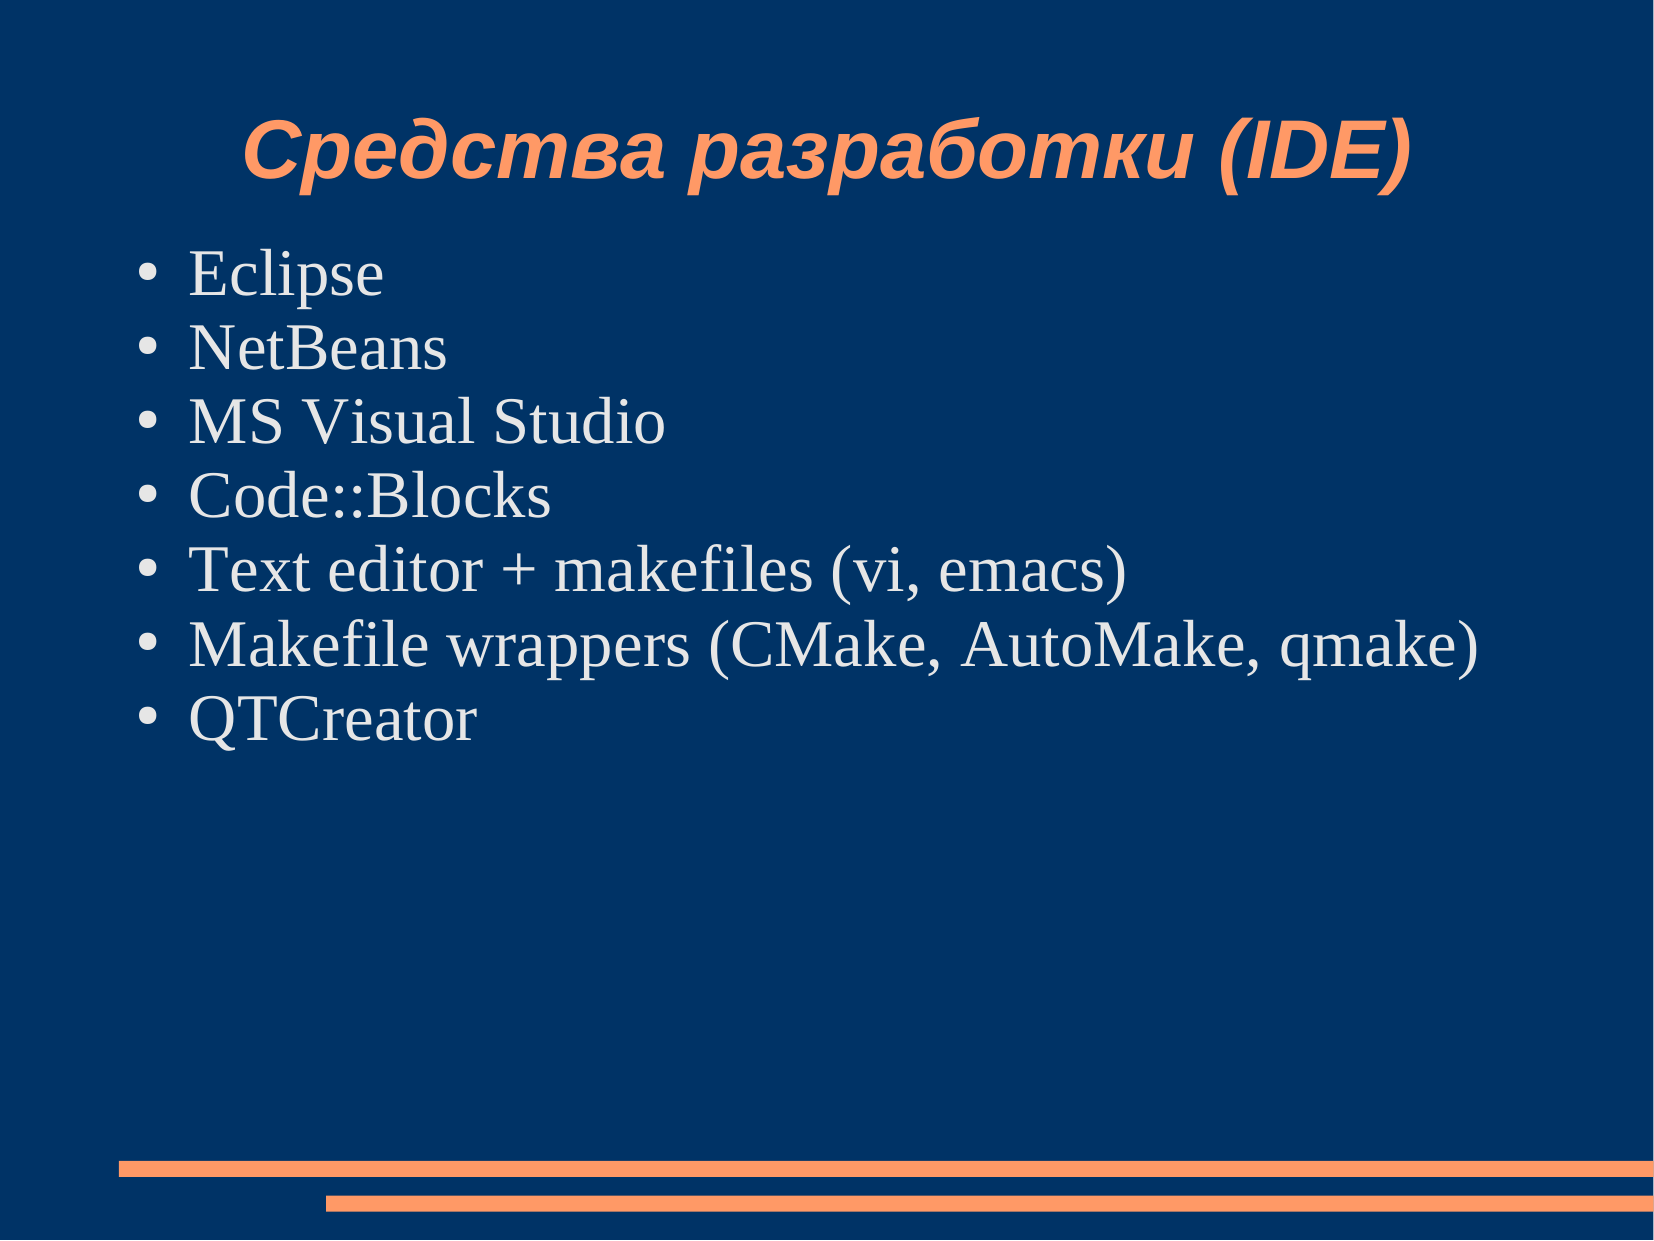

# Средства разработки (IDE)
Eclipse
NetBeans
MS Visual Studio
Code::Blocks
Text editor + makefiles (vi, emacs)
Makefile wrappers (CMake, AutoMake, qmake)
QTCreator